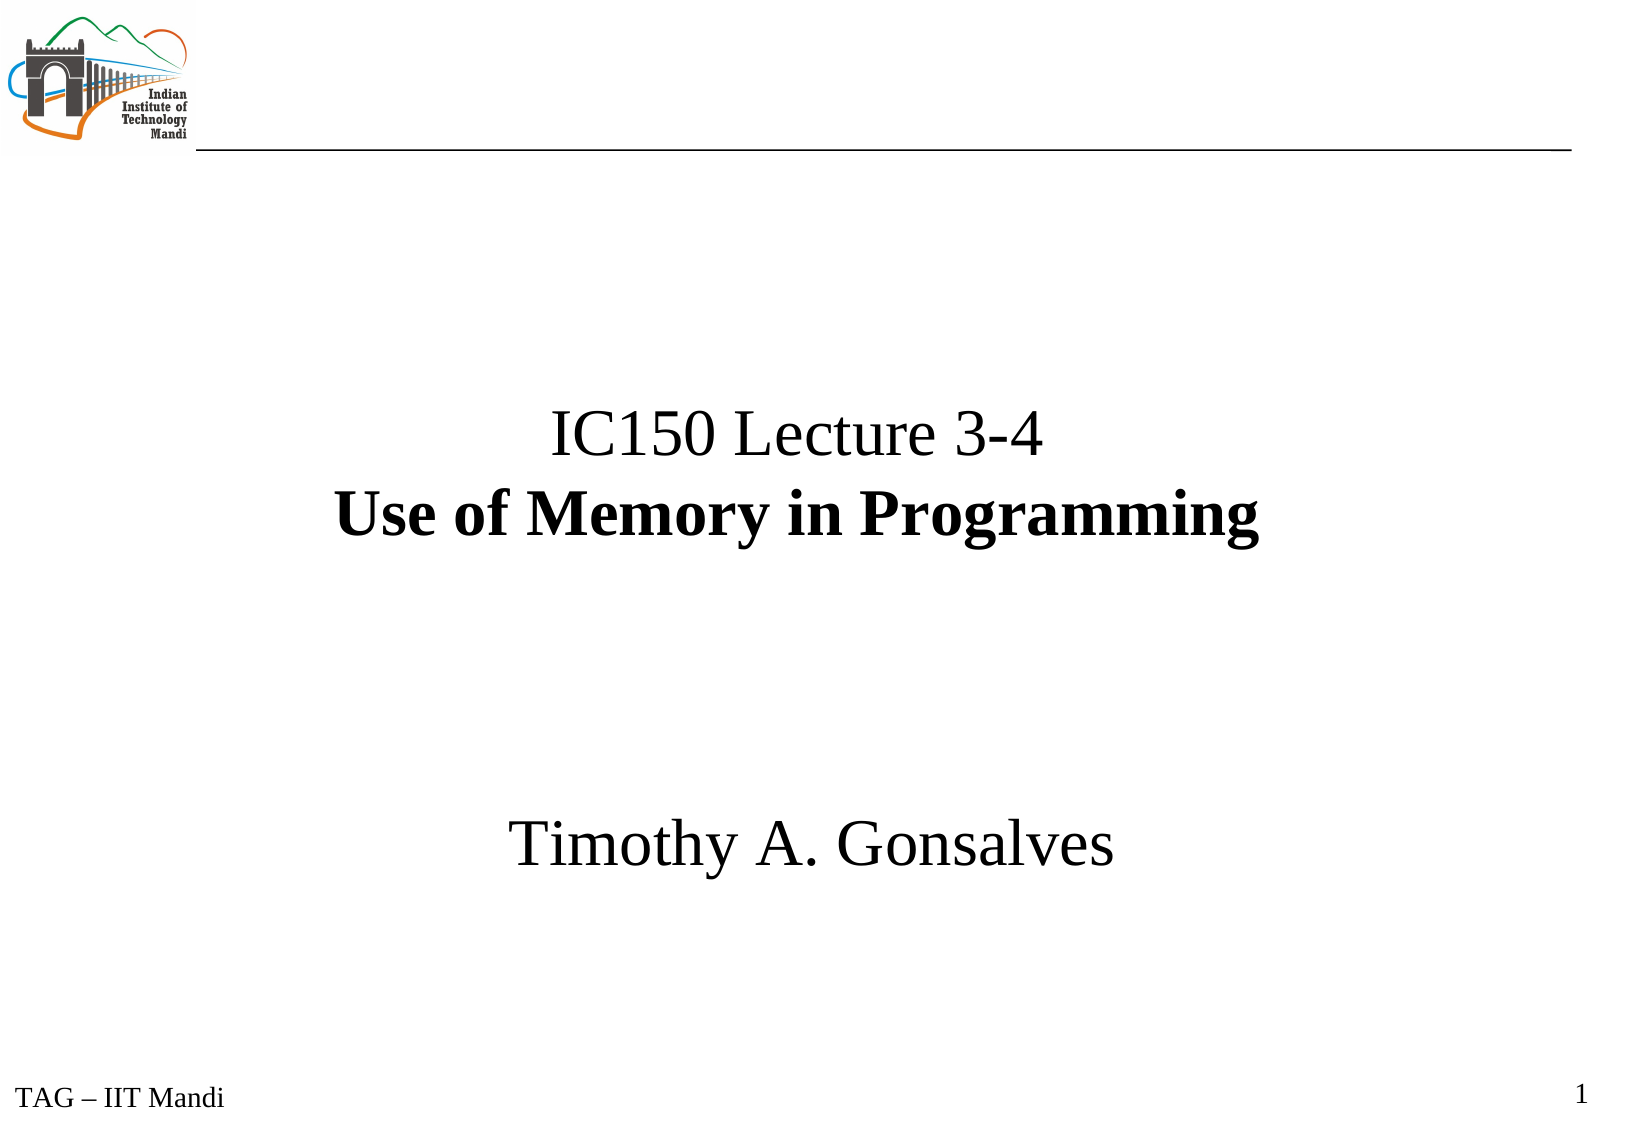

# IC150 Lecture 3-4 Use of Memory in Programming
Timothy A. Gonsalves